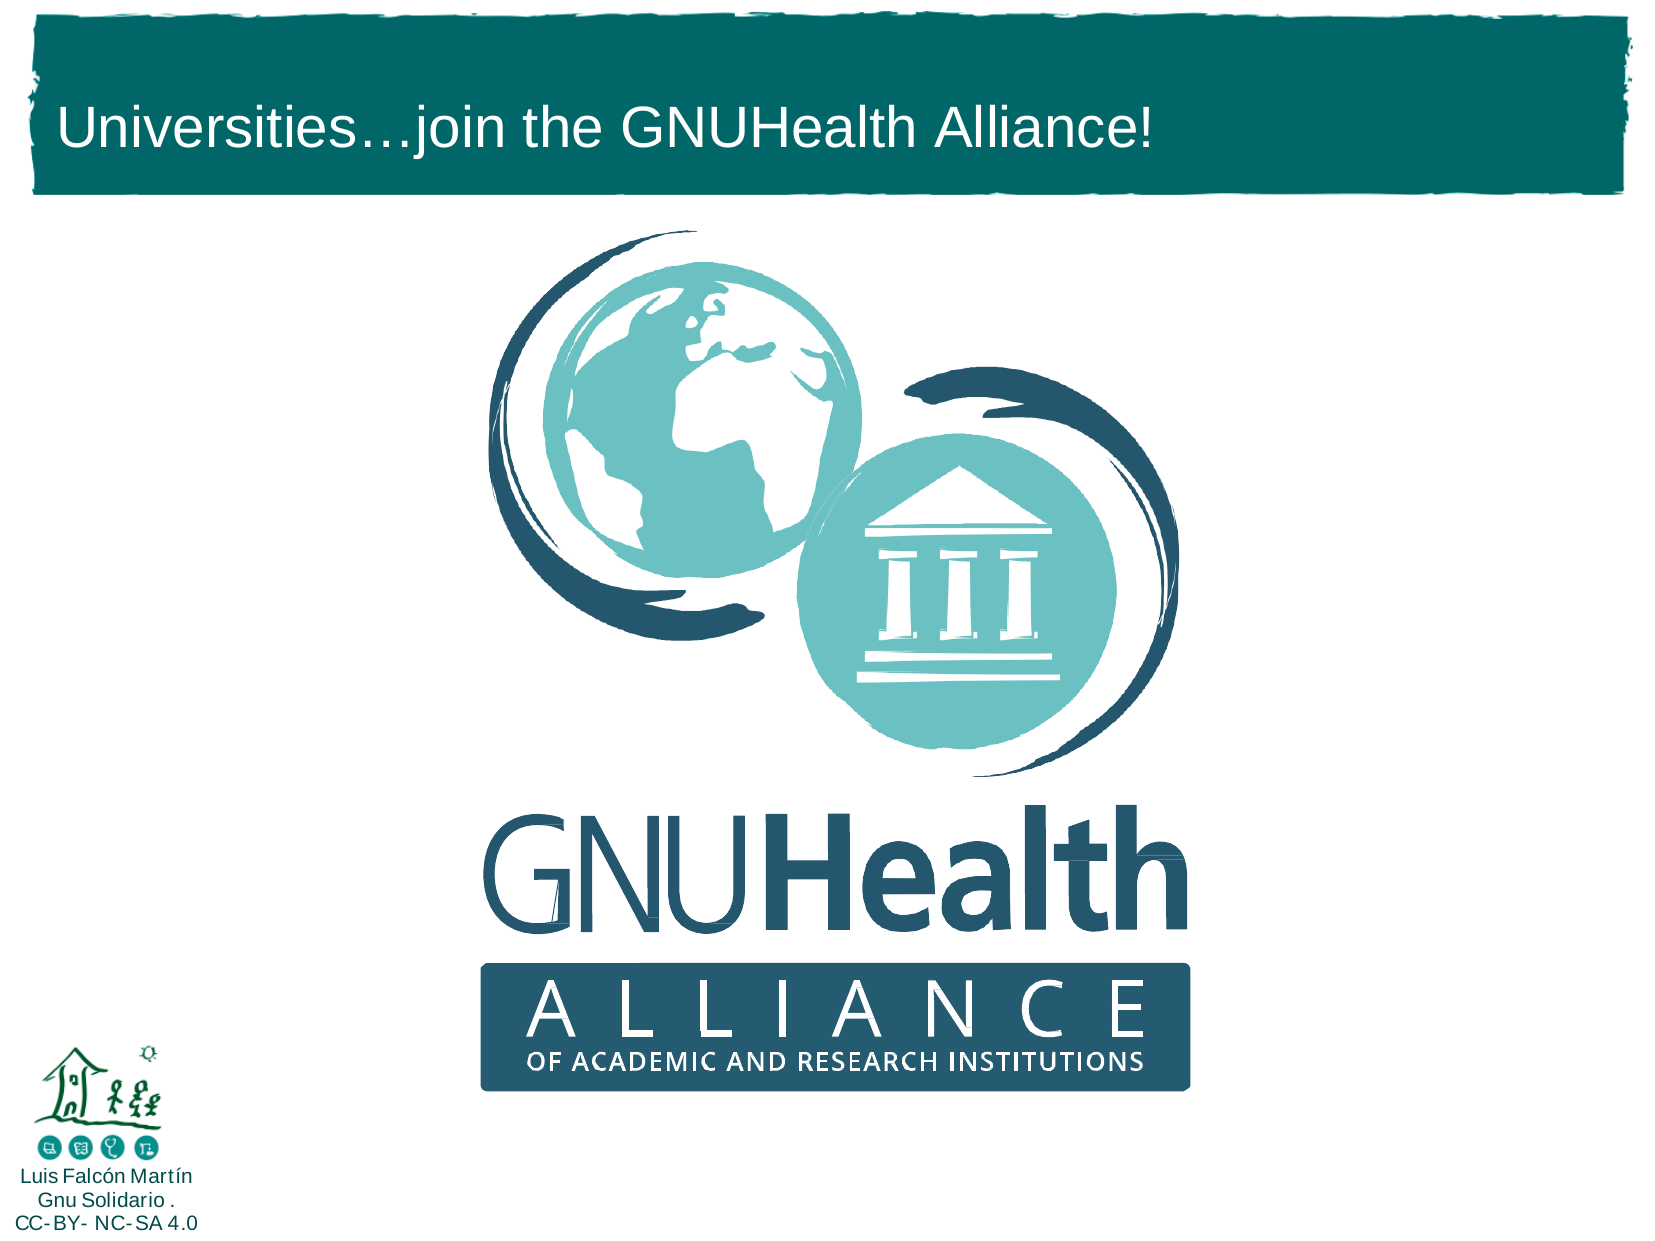

# Universities…join the GNUHealth Alliance!
LuisFalcónMartín
GnuSolidario.
CC-BY-NC-SA4.0